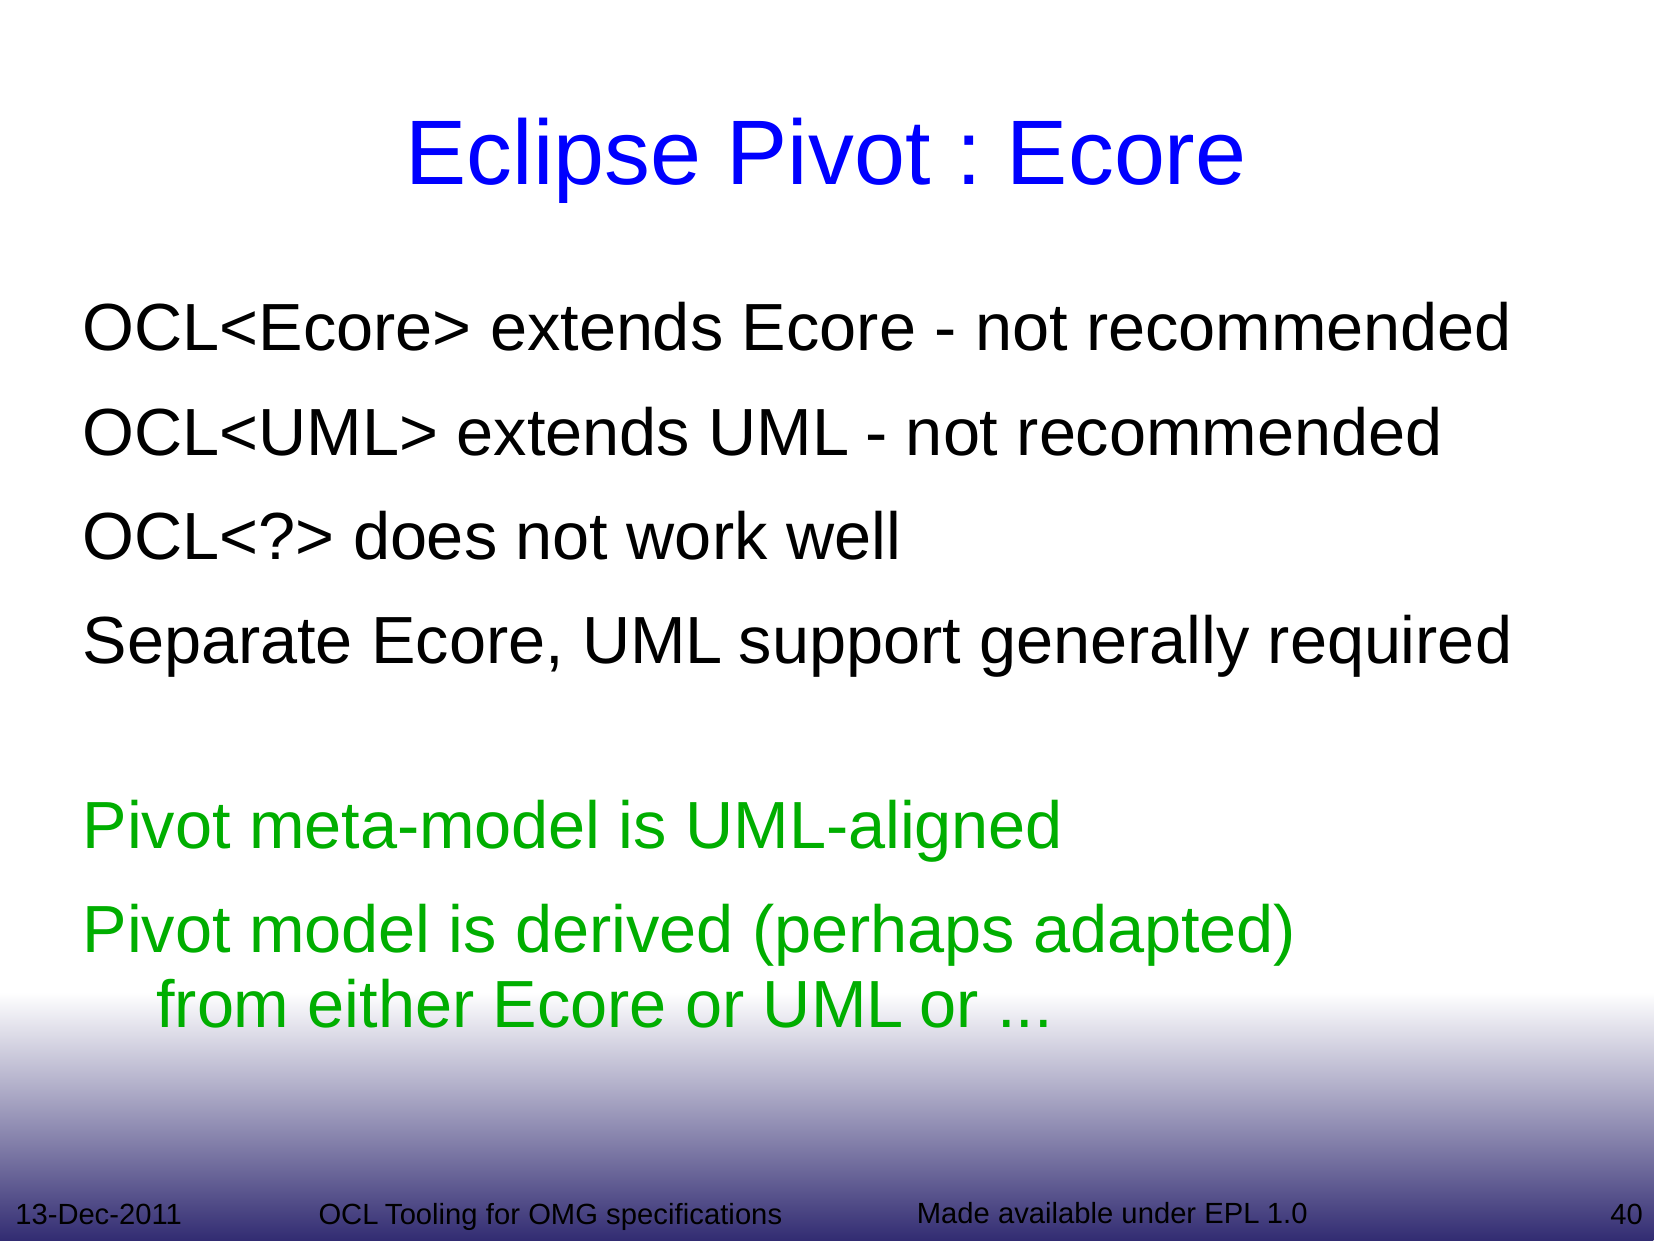

# Eclipse Pivot : Ecore
OCL<Ecore> extends Ecore - not recommended
OCL<UML> extends UML - not recommended
OCL<?> does not work well
Separate Ecore, UML support generally required
Pivot meta-model is UML-aligned
Pivot model is derived (perhaps adapted)
	from either Ecore or UML or ...
13-Dec-2011
OCL Tooling for OMG specifications
40